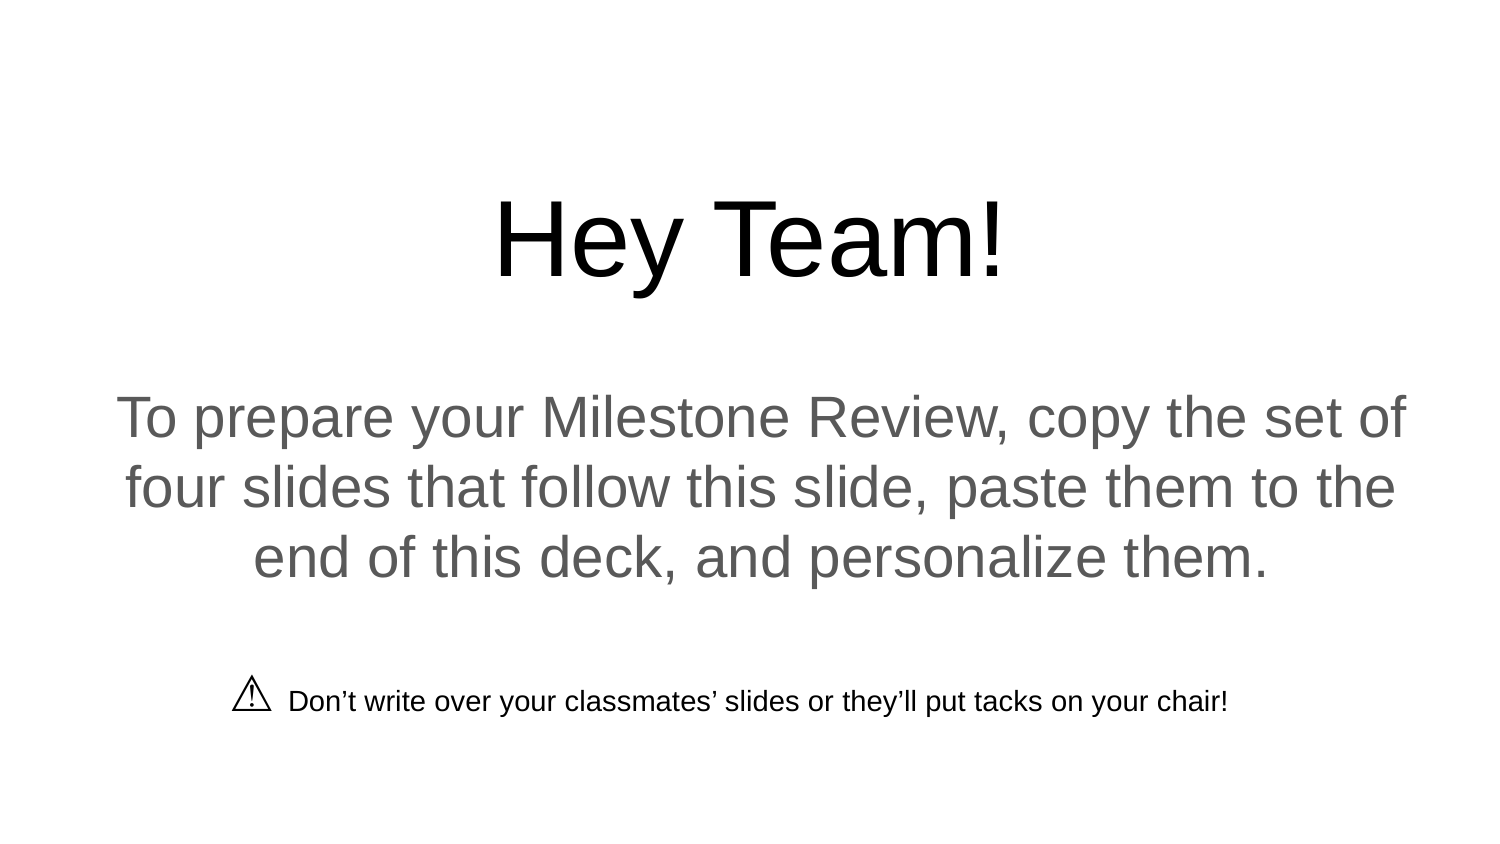

# Hey Team!
To prepare your Milestone Review, copy the set of four slides that follow this slide, paste them to the end of this deck, and personalize them.
⚠️ Don’t write over your classmates’ slides or they’ll put tacks on your chair!